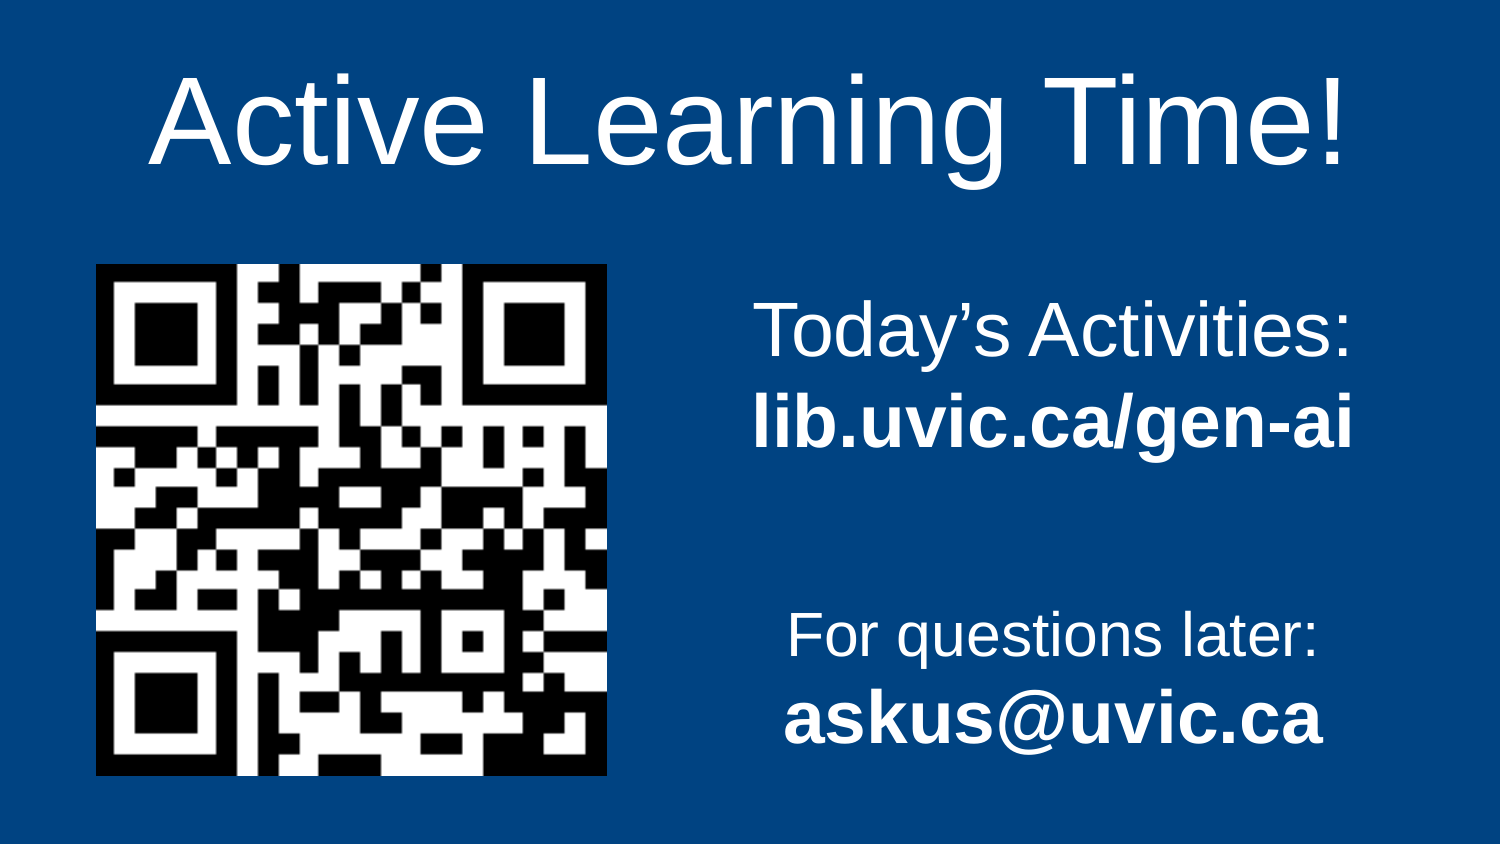

# Active Learning Time!
Today’s Activities: lib.uvic.ca/gen-ai
For questions later:
askus@uvic.ca